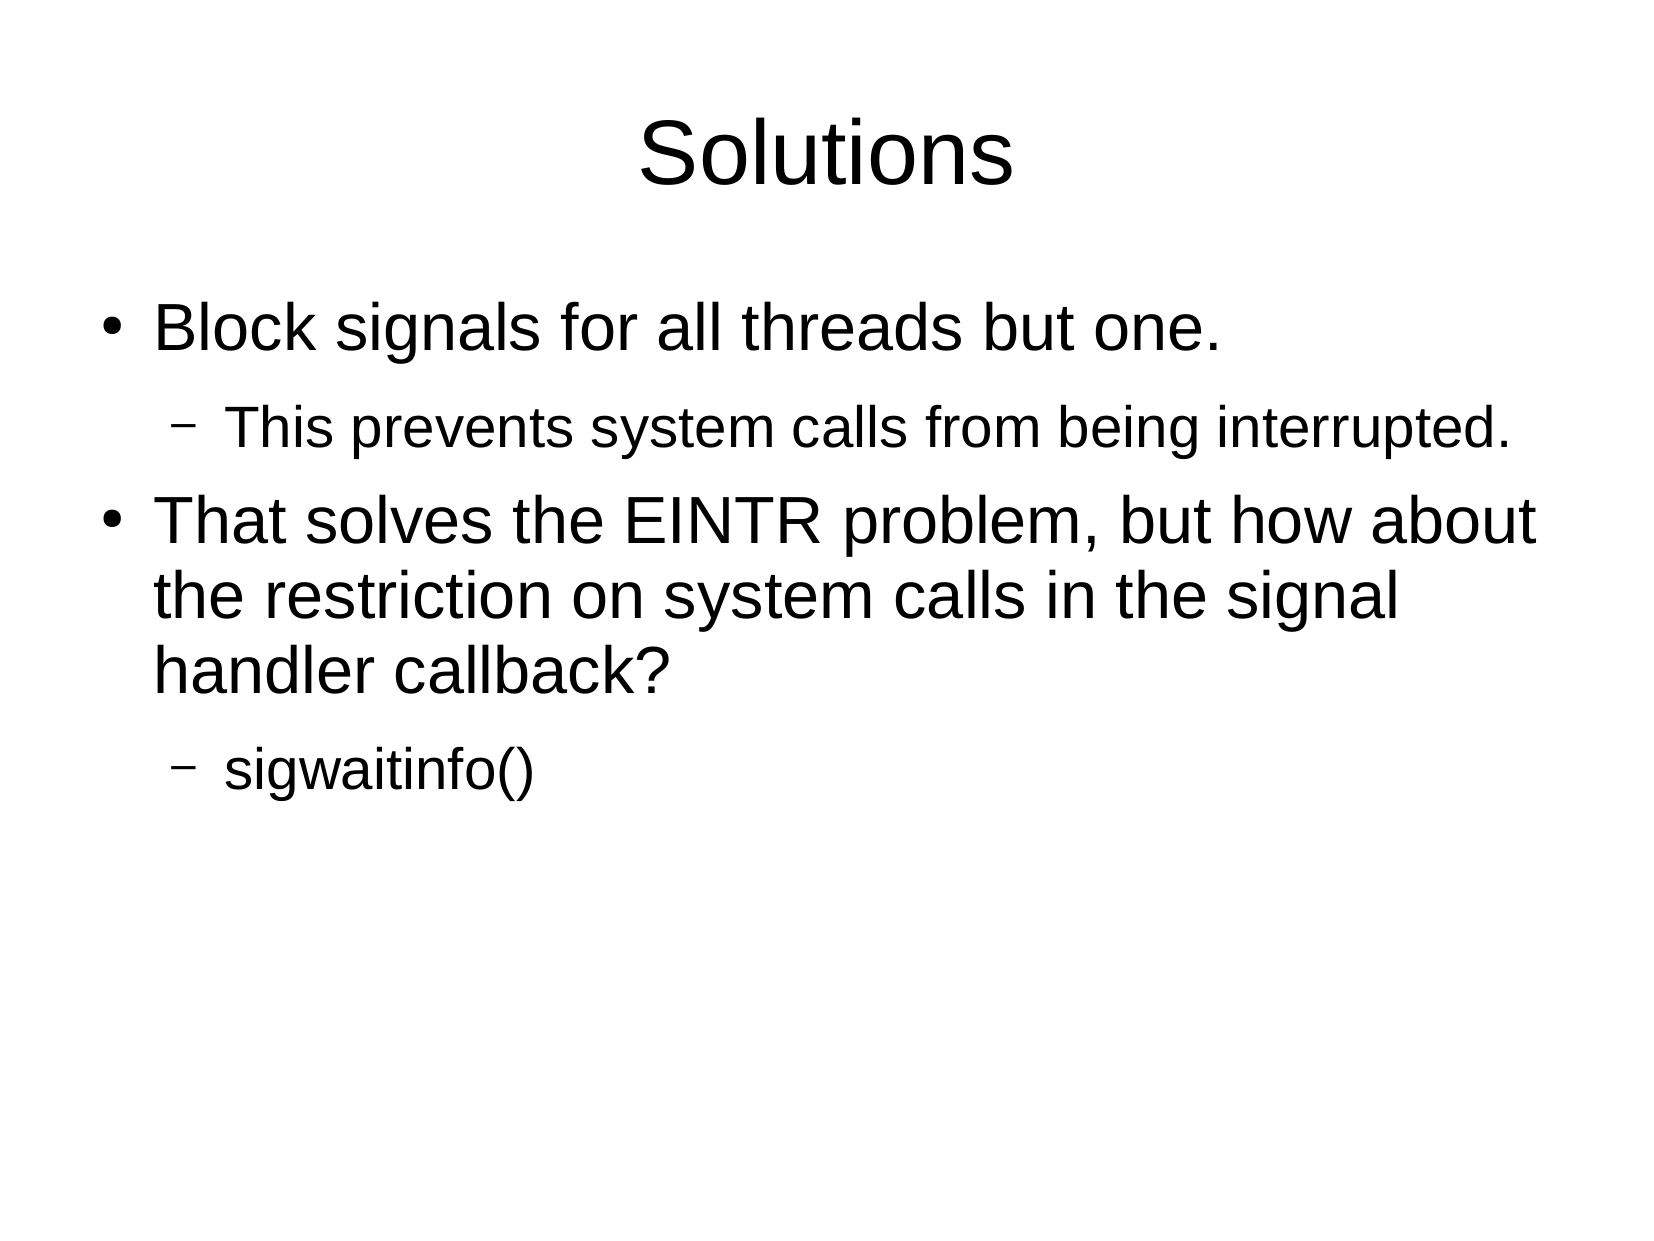

# Solutions
Block signals for all threads but one.
This prevents system calls from being interrupted.
That solves the EINTR problem, but how about the restriction on system calls in the signal handler callback?
sigwaitinfo()